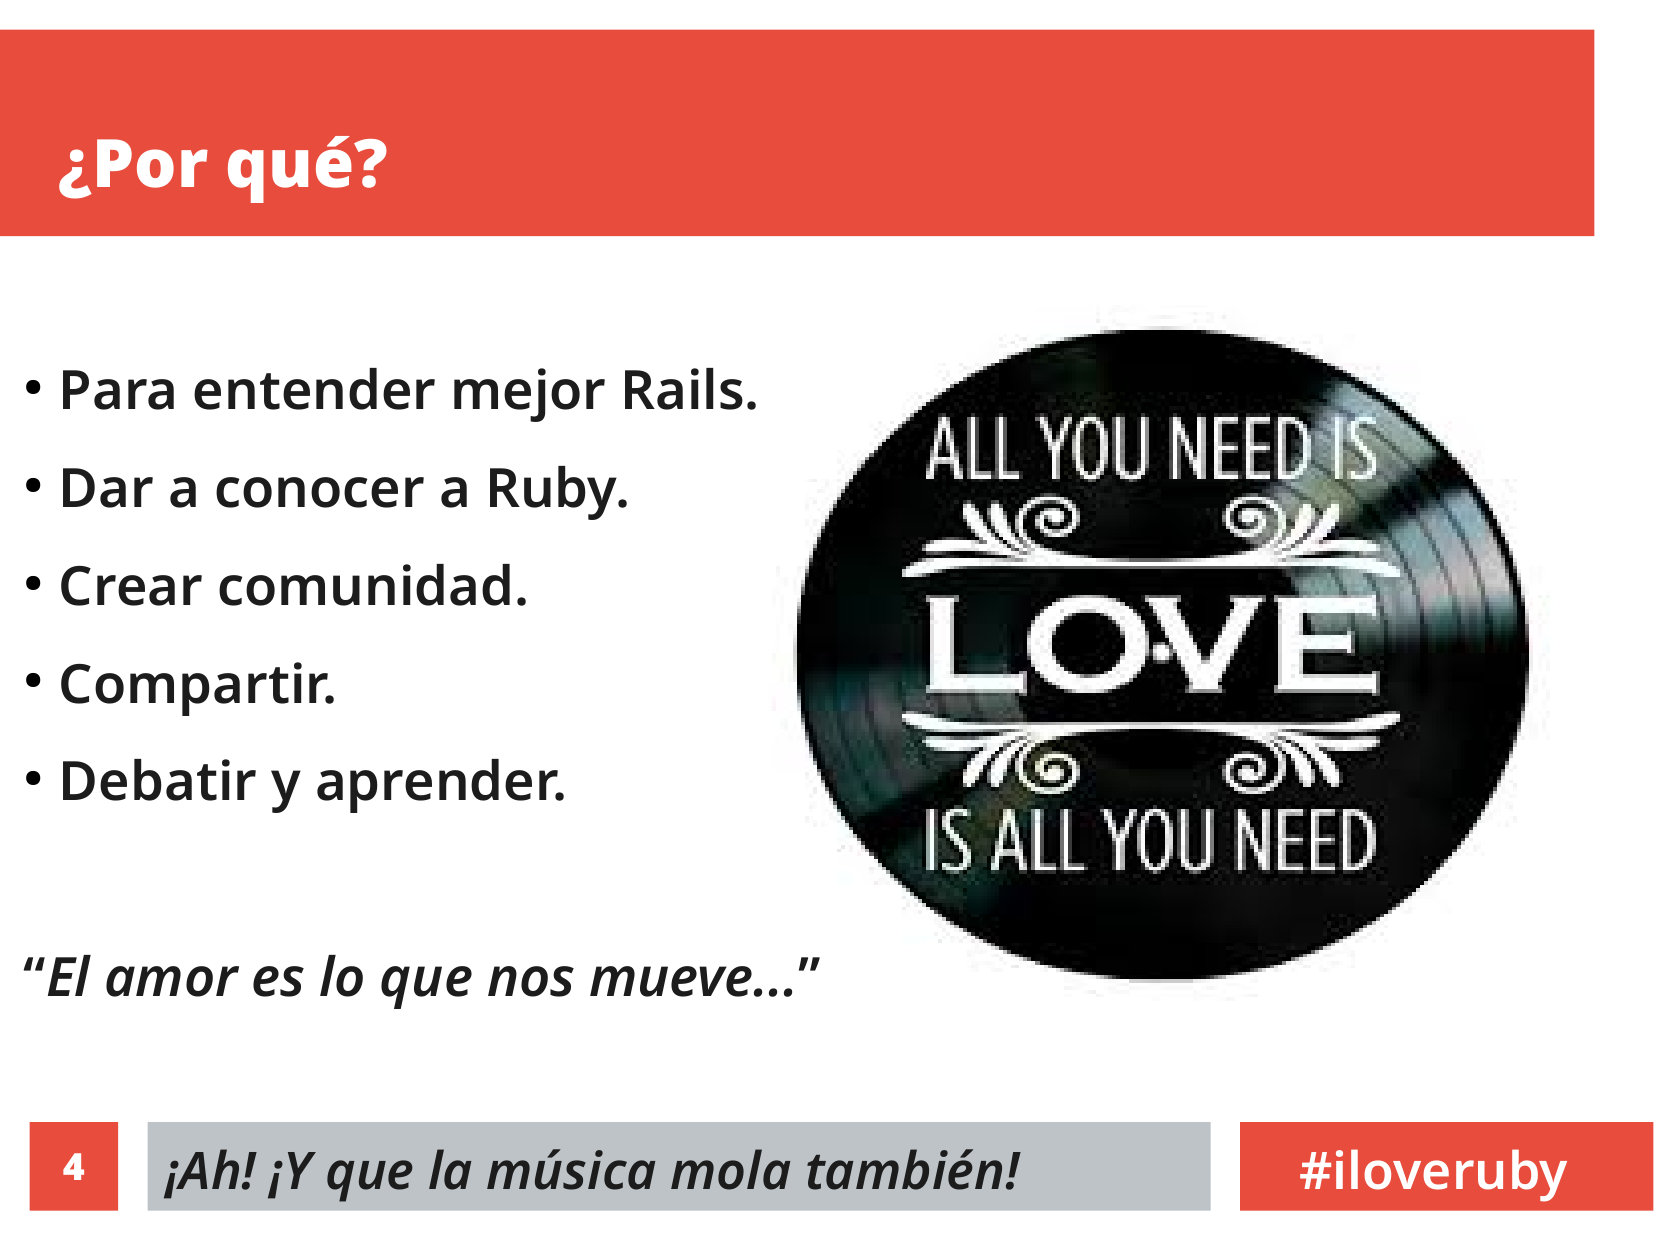

# ¿Por qué?
Para entender mejor Rails.
Dar a conocer a Ruby.
Crear comunidad.
Compartir.
Debatir y aprender.
“El amor es lo que nos mueve...”
4
¡Ah! ¡Y que la música mola también!
#iloveruby